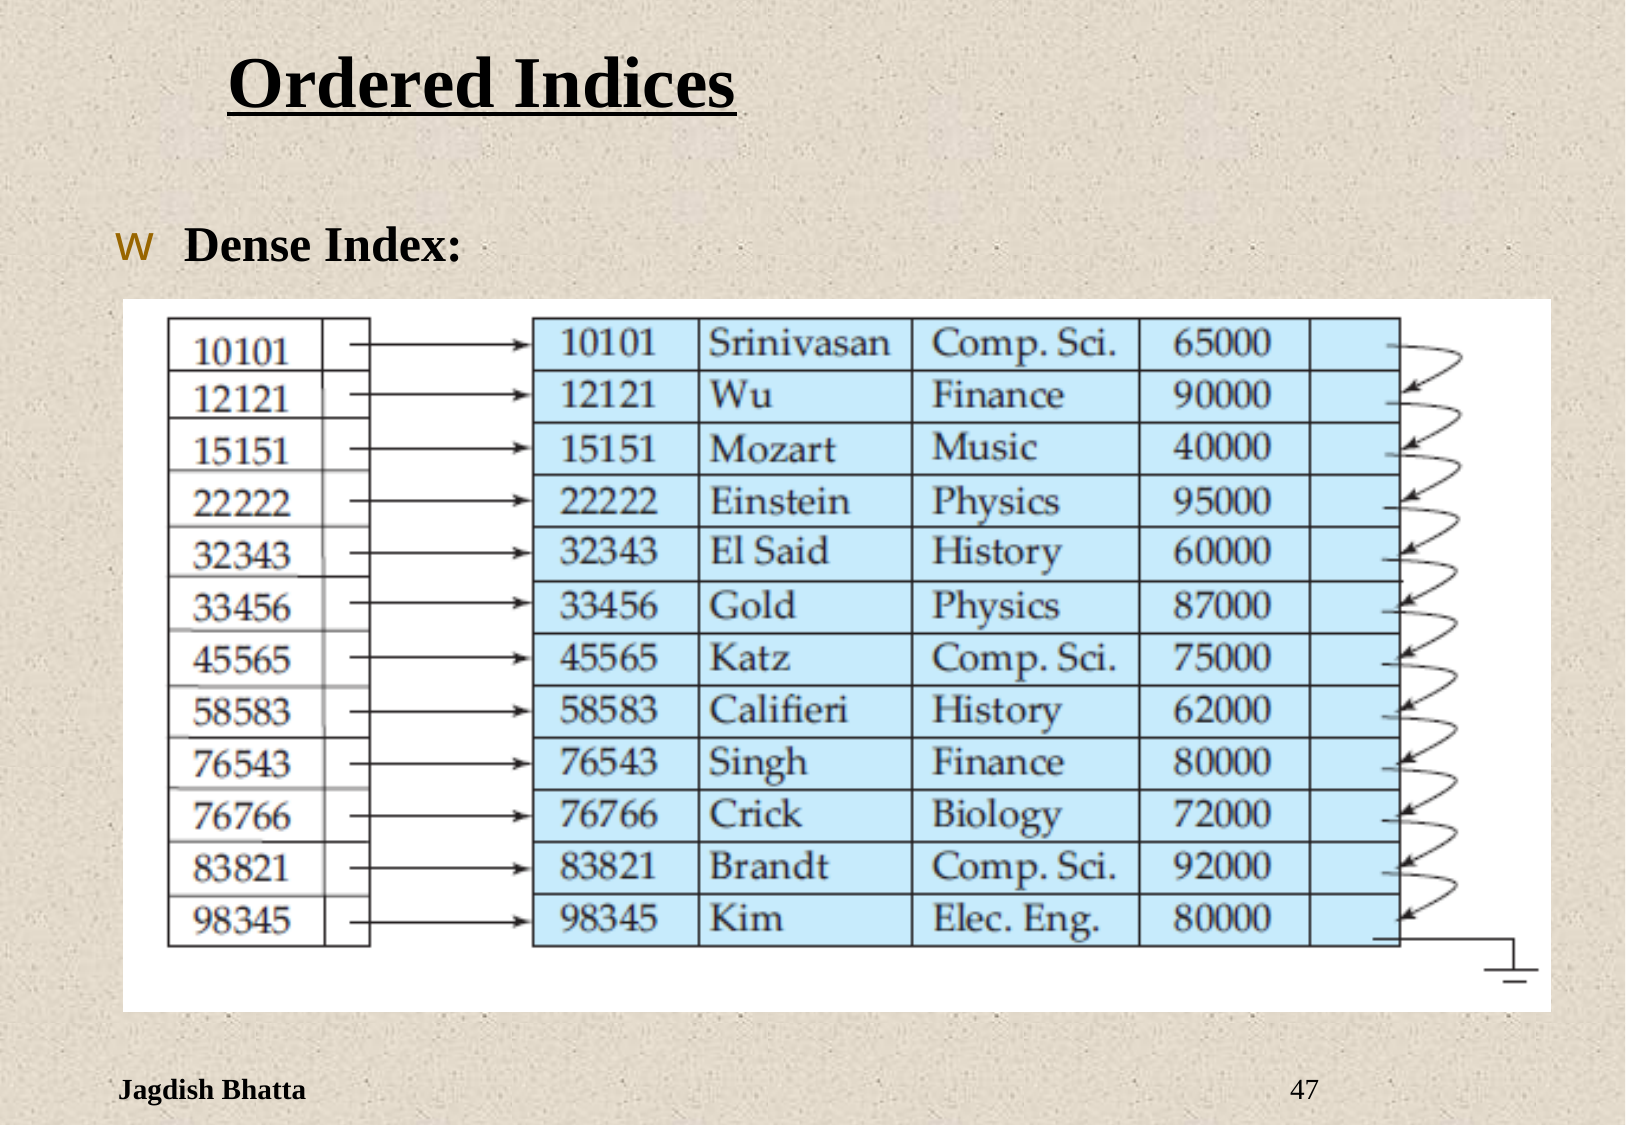

# Ordered Indices
 Dense Index:
Jagdish Bhatta
46